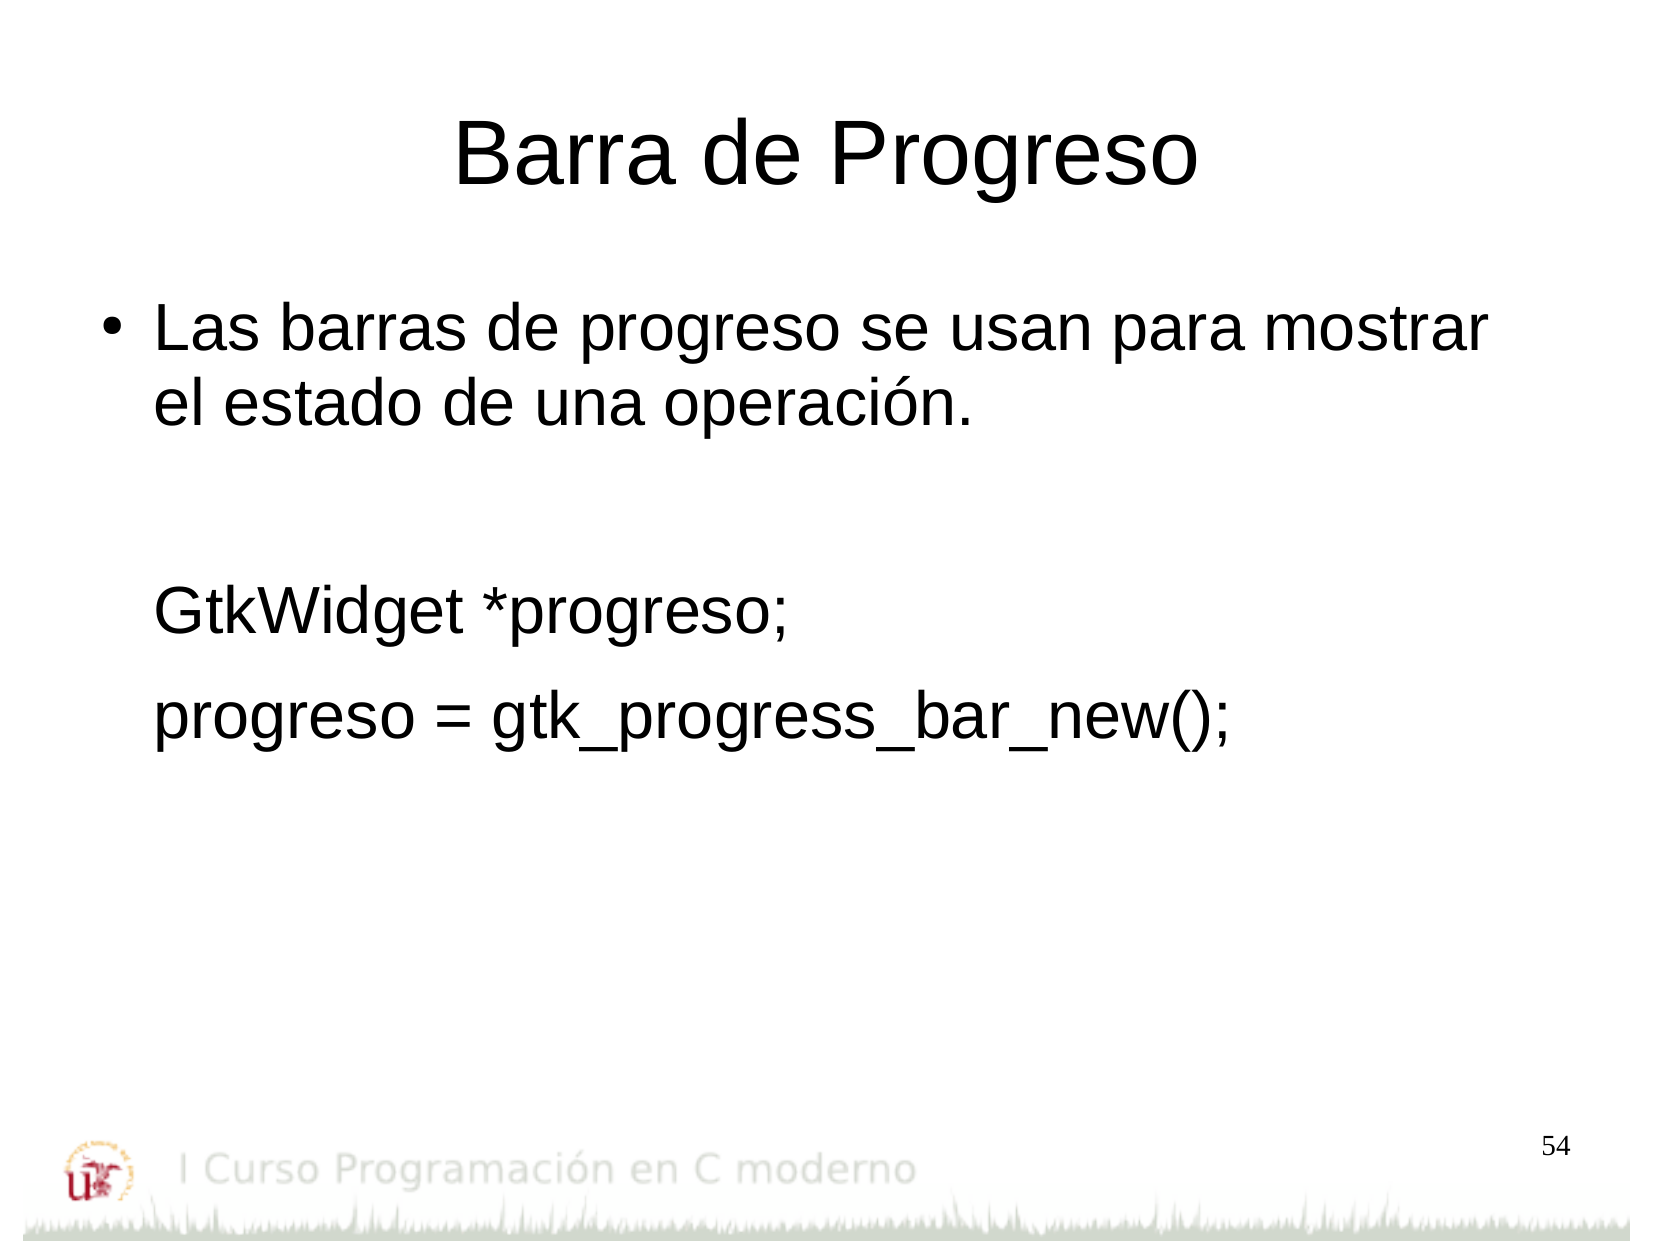

# Barra de Progreso
Las barras de progreso se usan para mostrar el estado de una operación.
GtkWidget *progreso;
progreso = gtk_progress_bar_new();
54